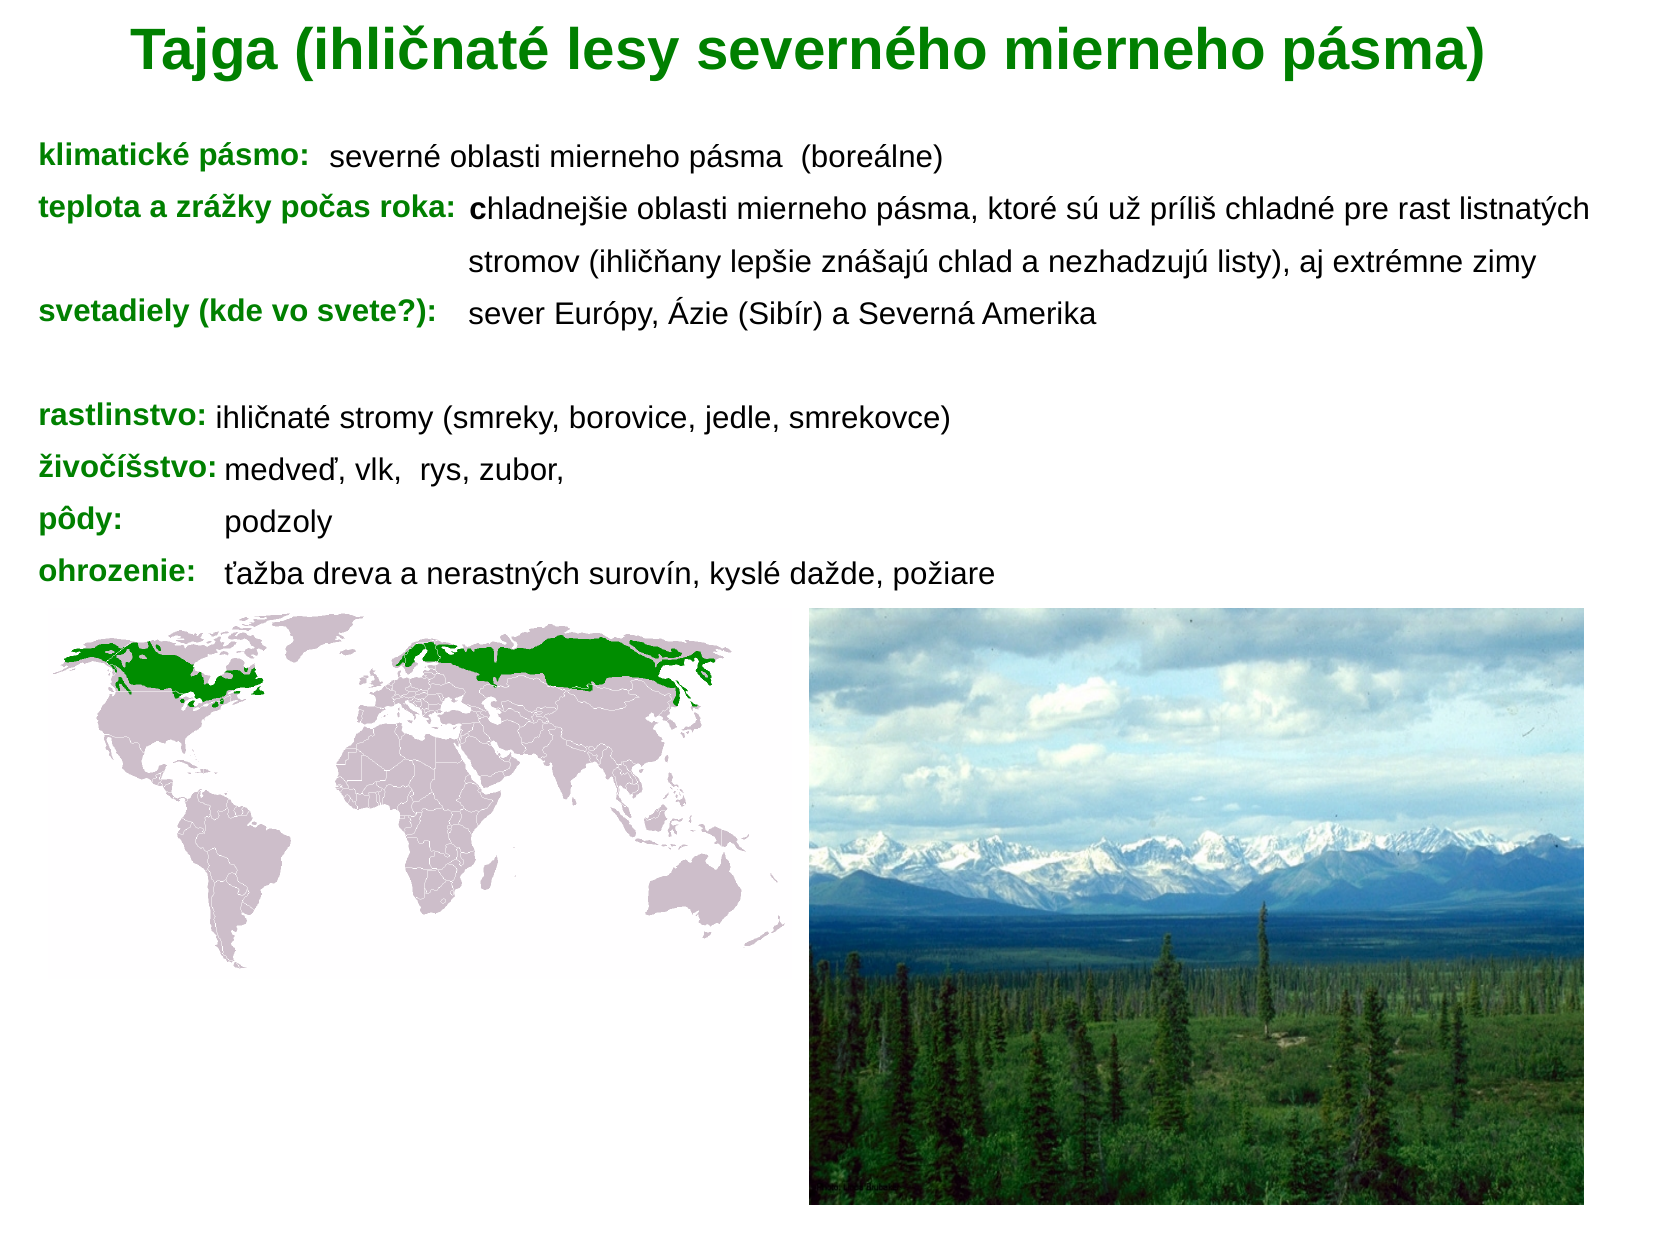

Tajga (ihličnaté lesy severného mierneho pásma)
klimatické pásmo:
teplota a zrážky počas roka:
svetadiely (kde vo svete?):
rastlinstvo:
živočíšstvo:
pôdy:
ohrozenie:
 severné oblasti mierneho pásma (boreálne)
 chladnejšie oblasti mierneho pásma, ktoré sú už príliš chladné pre rast listnatých
 stromov (ihličňany lepšie znášajú chlad a nezhadzujú listy), aj extrémne zimy
 sever Európy, Ázie (Sibír) a Severná Amerika
ihličnaté stromy (smreky, borovice, jedle, smrekovce)
 medveď, vlk, rys, zubor,
 podzoly
 ťažba dreva a nerastných surovín, kyslé dažde, požiare